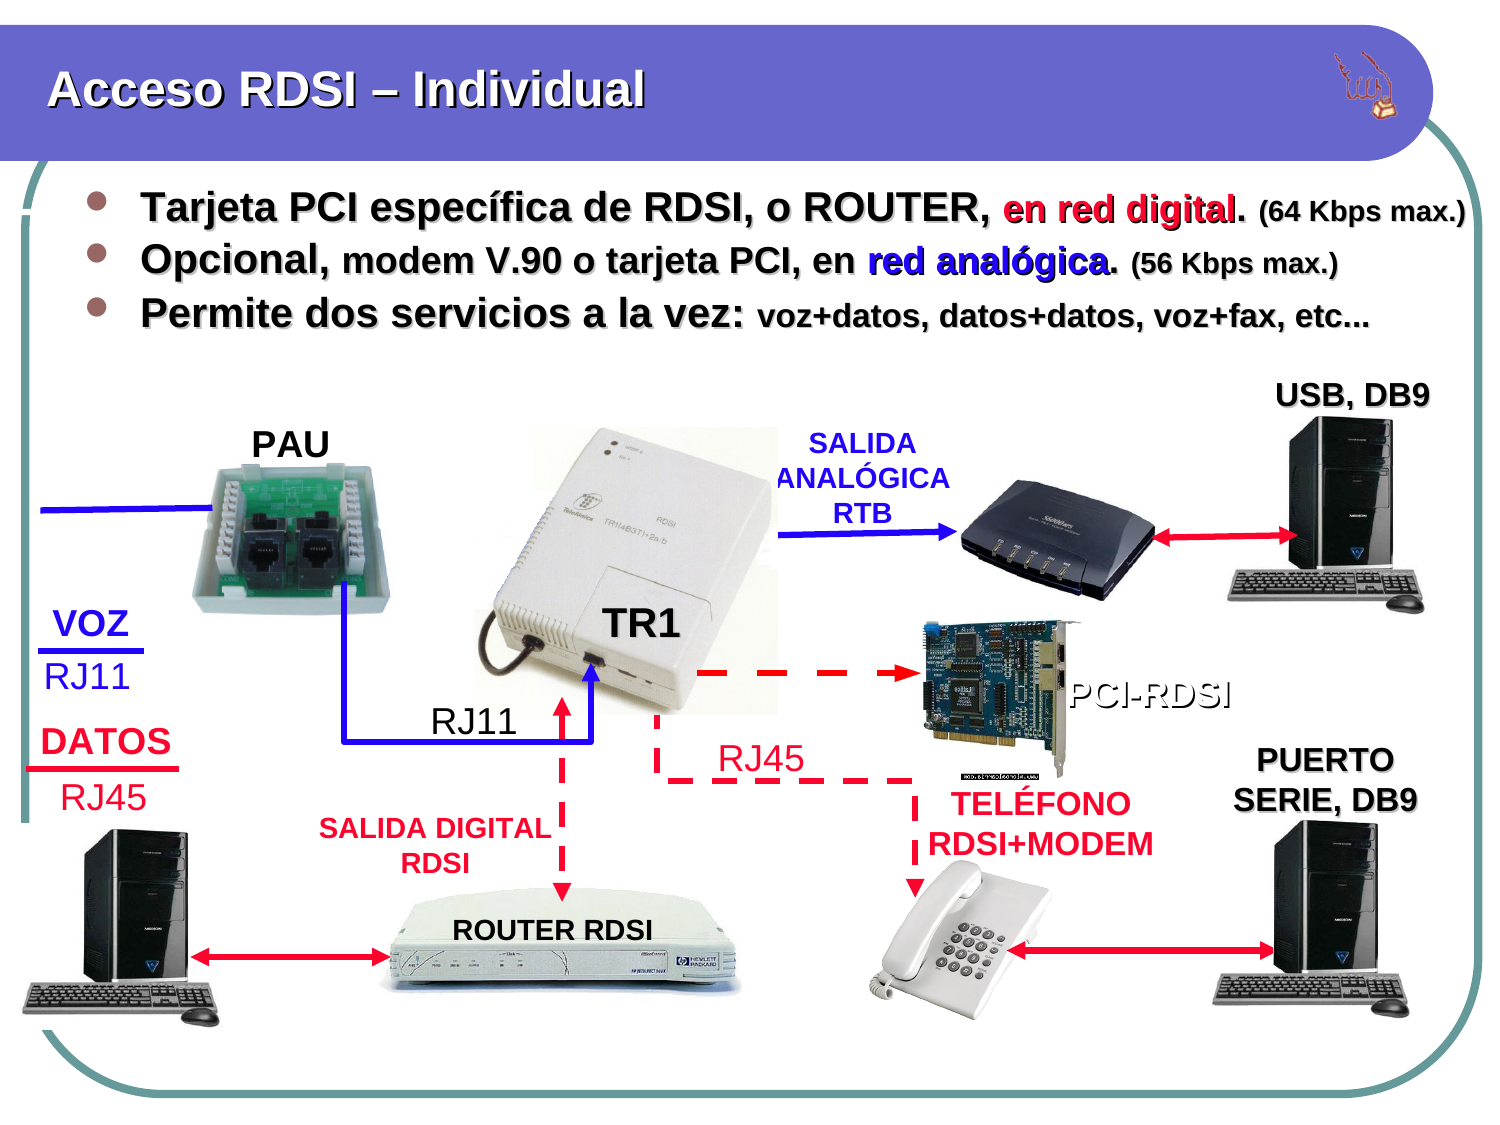

# Acceso RDSI – Individual
Tarjeta PCI específica de RDSI, o ROUTER, en red digital. (64 Kbps max.)
Opcional, modem V.90 o tarjeta PCI, en red analógica. (56 Kbps max.)
Permite dos servicios a la vez: voz+datos, datos+datos, voz+fax, etc...
USB, DB9
SALIDA ANALÓGICA RTB
PAU
TR1
VOZ
DATOS
RJ11
RJ11
RJ45
PCI-RDSI
RJ45
PUERTO SERIE, DB9
TELÉFONO RDSI+MODEM
SALIDA DIGITAL RDSI
ROUTER RDSI